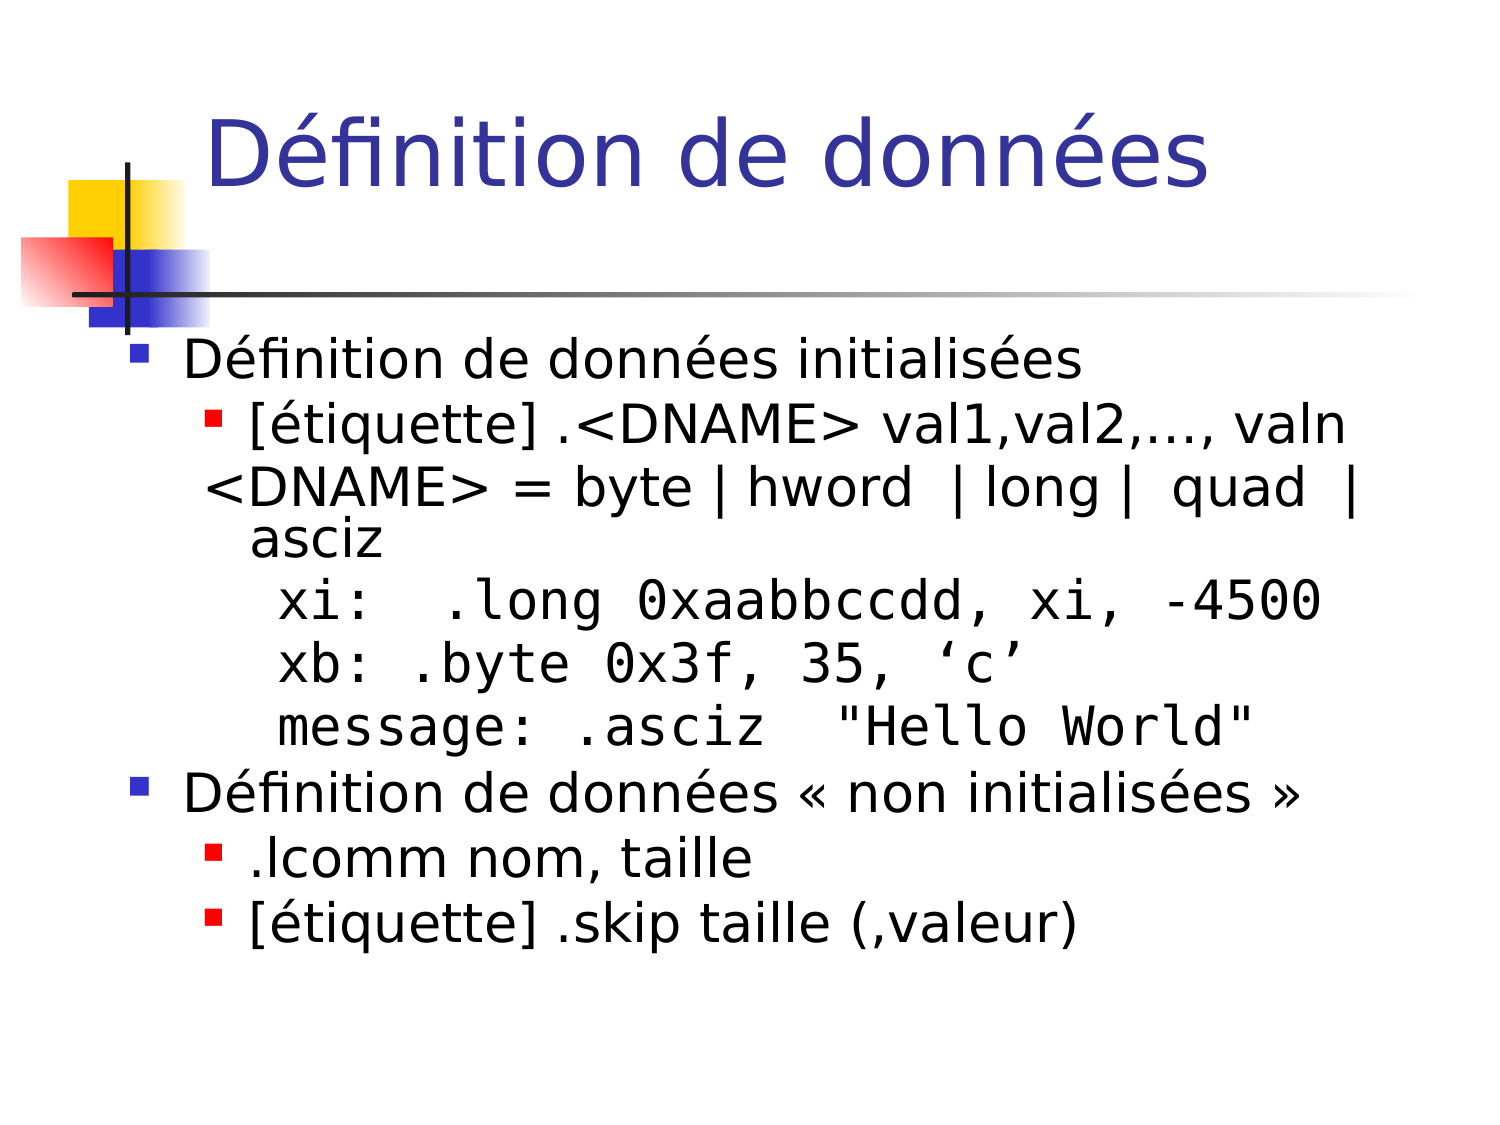

# Définition de données
Définition de données initialisées
[étiquette] .<DNAME> val1,val2,…, valn
<DNAME> = byte | hword  | long | quad | asciz
xi: .long 0xaabbccdd, xi, -4500
xb: .byte 0x3f, 35, ‘c’
message: .asciz  "Hello World"
Définition de données « non initialisées »
.lcomm nom, taille
[étiquette] .skip taille (,valeur)